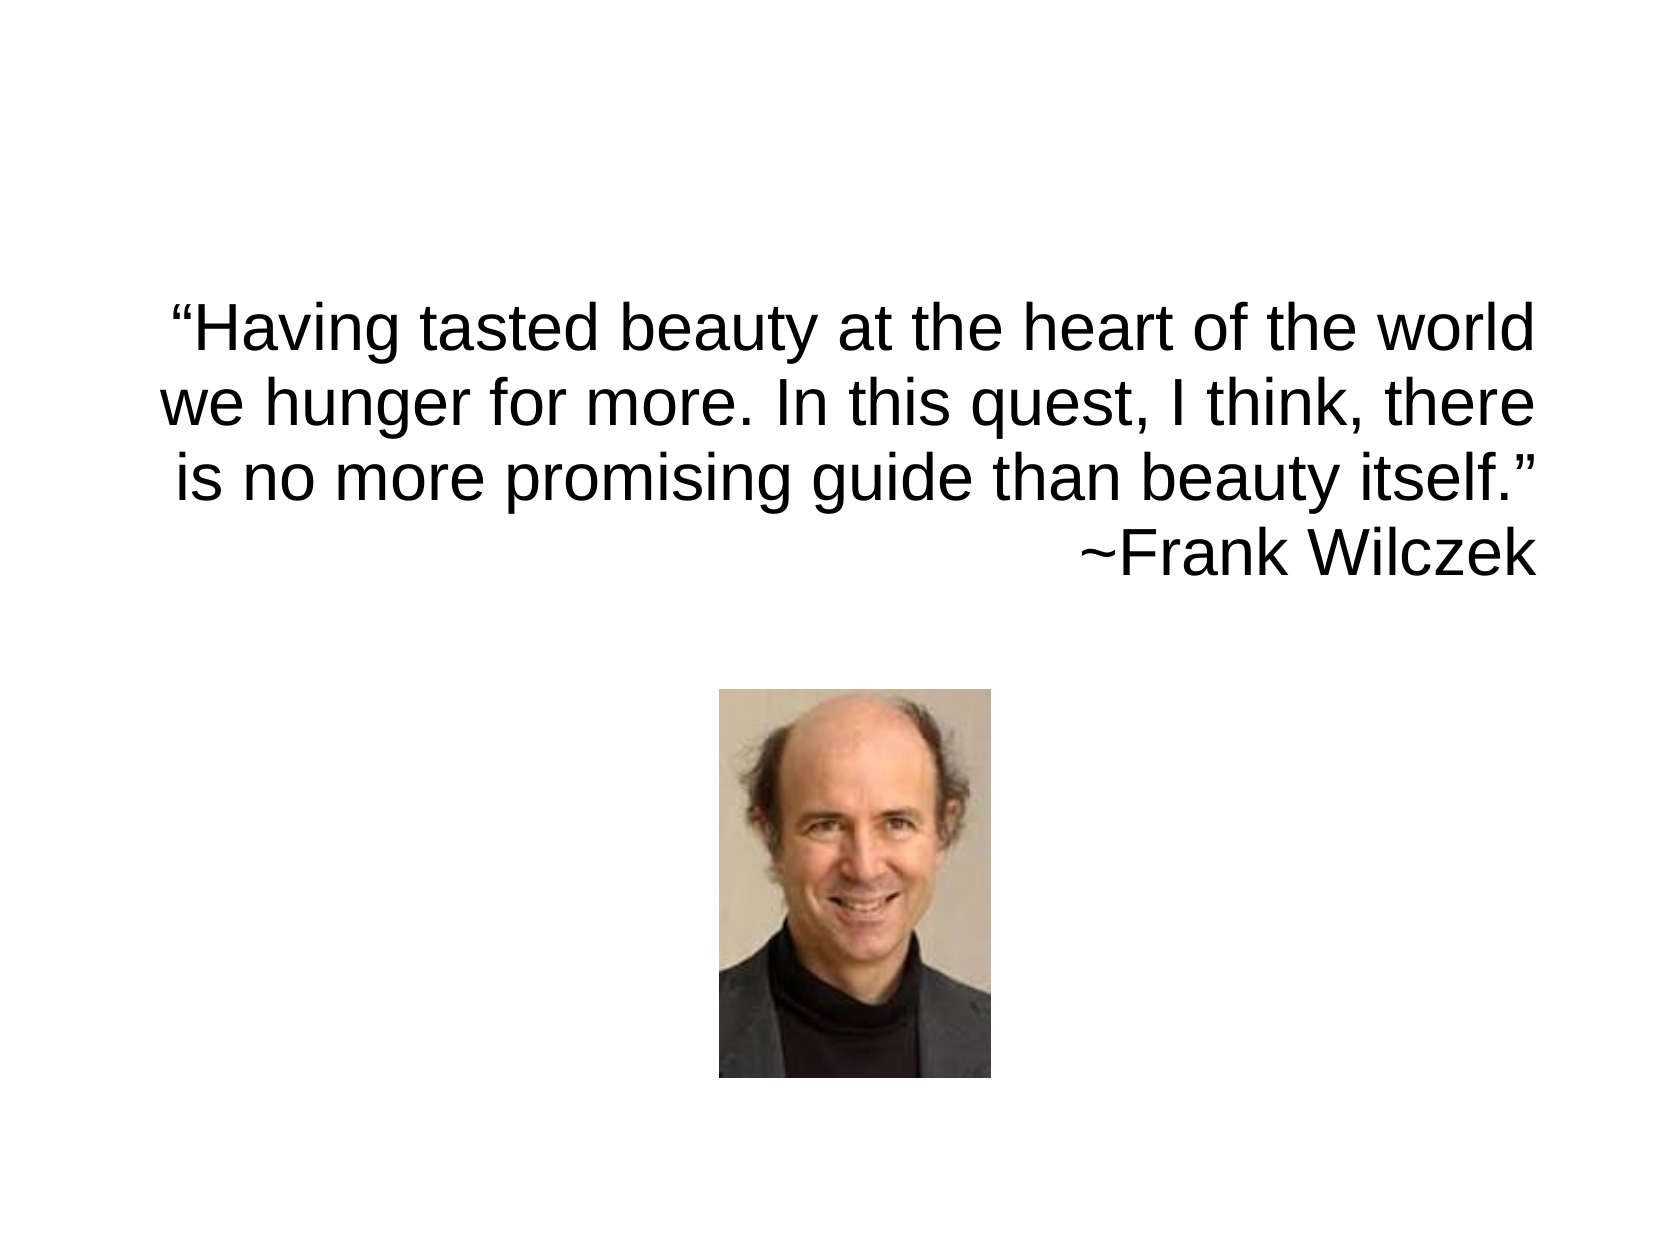

#
“Having tasted beauty at the heart of the world we hunger for more. In this quest, I think, there is no more promising guide than beauty itself.” ~Frank Wilczek